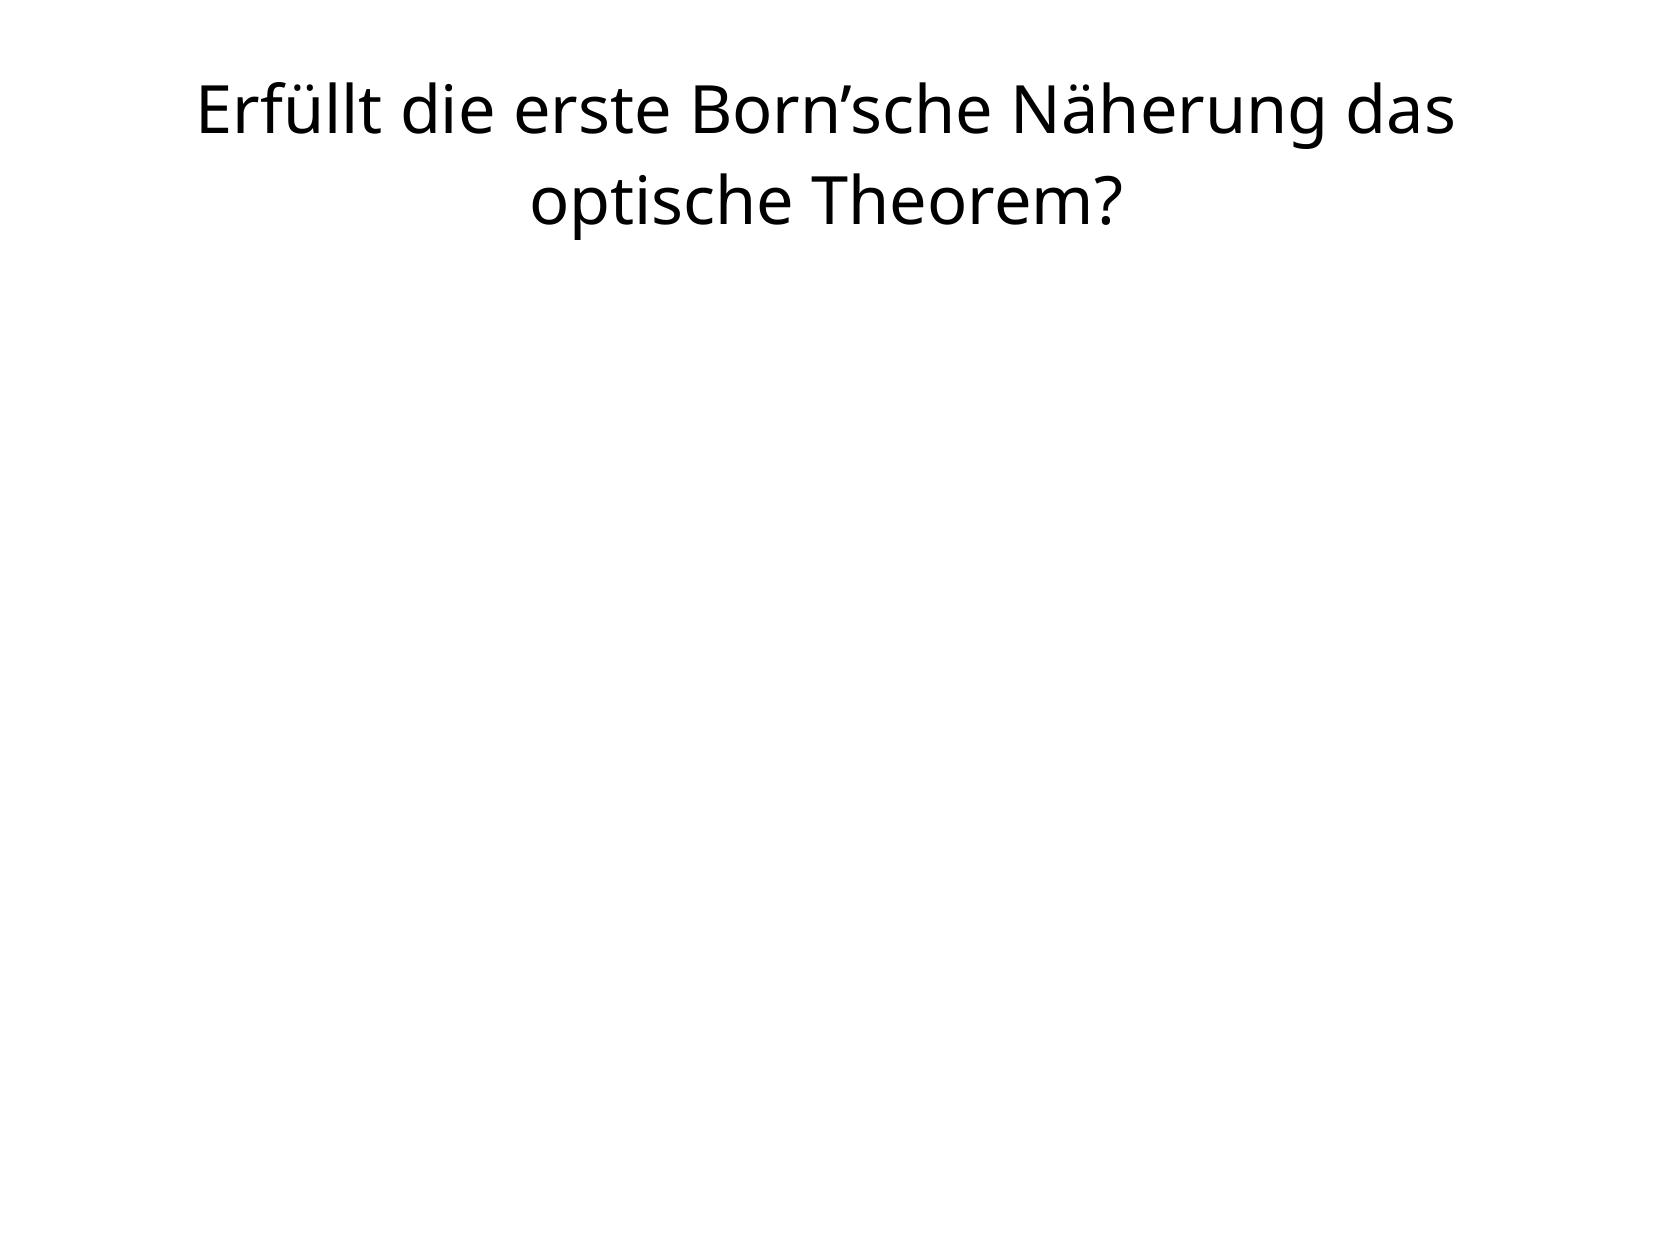

# Erfüllt die erste Born’sche Näherung das optische Theorem?